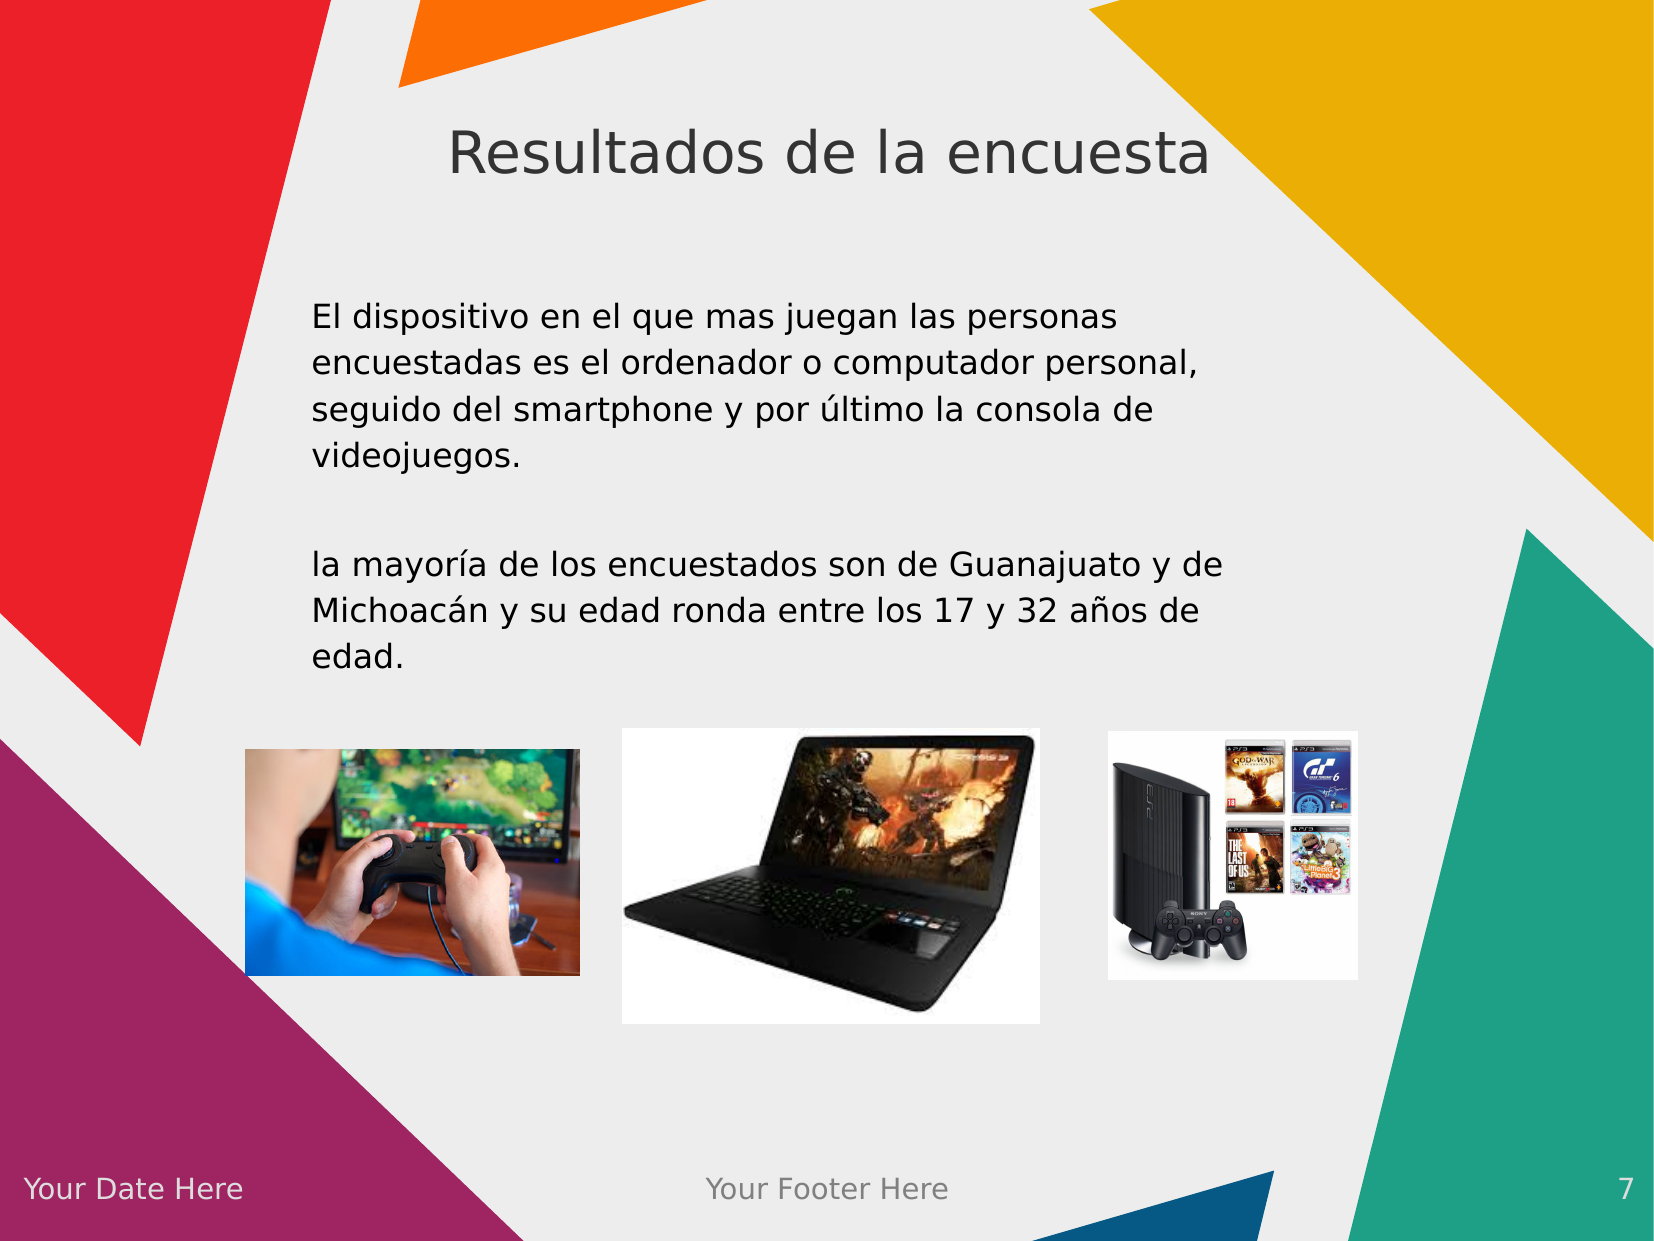

# Resultados de la encuesta
El dispositivo en el que mas juegan las personas encuestadas es el ordenador o computador personal, seguido del smartphone y por último la consola de videojuegos.
la mayoría de los encuestados son de Guanajuato y de Michoacán y su edad ronda entre los 17 y 32 años de edad.
Your Date Here
Your Footer Here
7